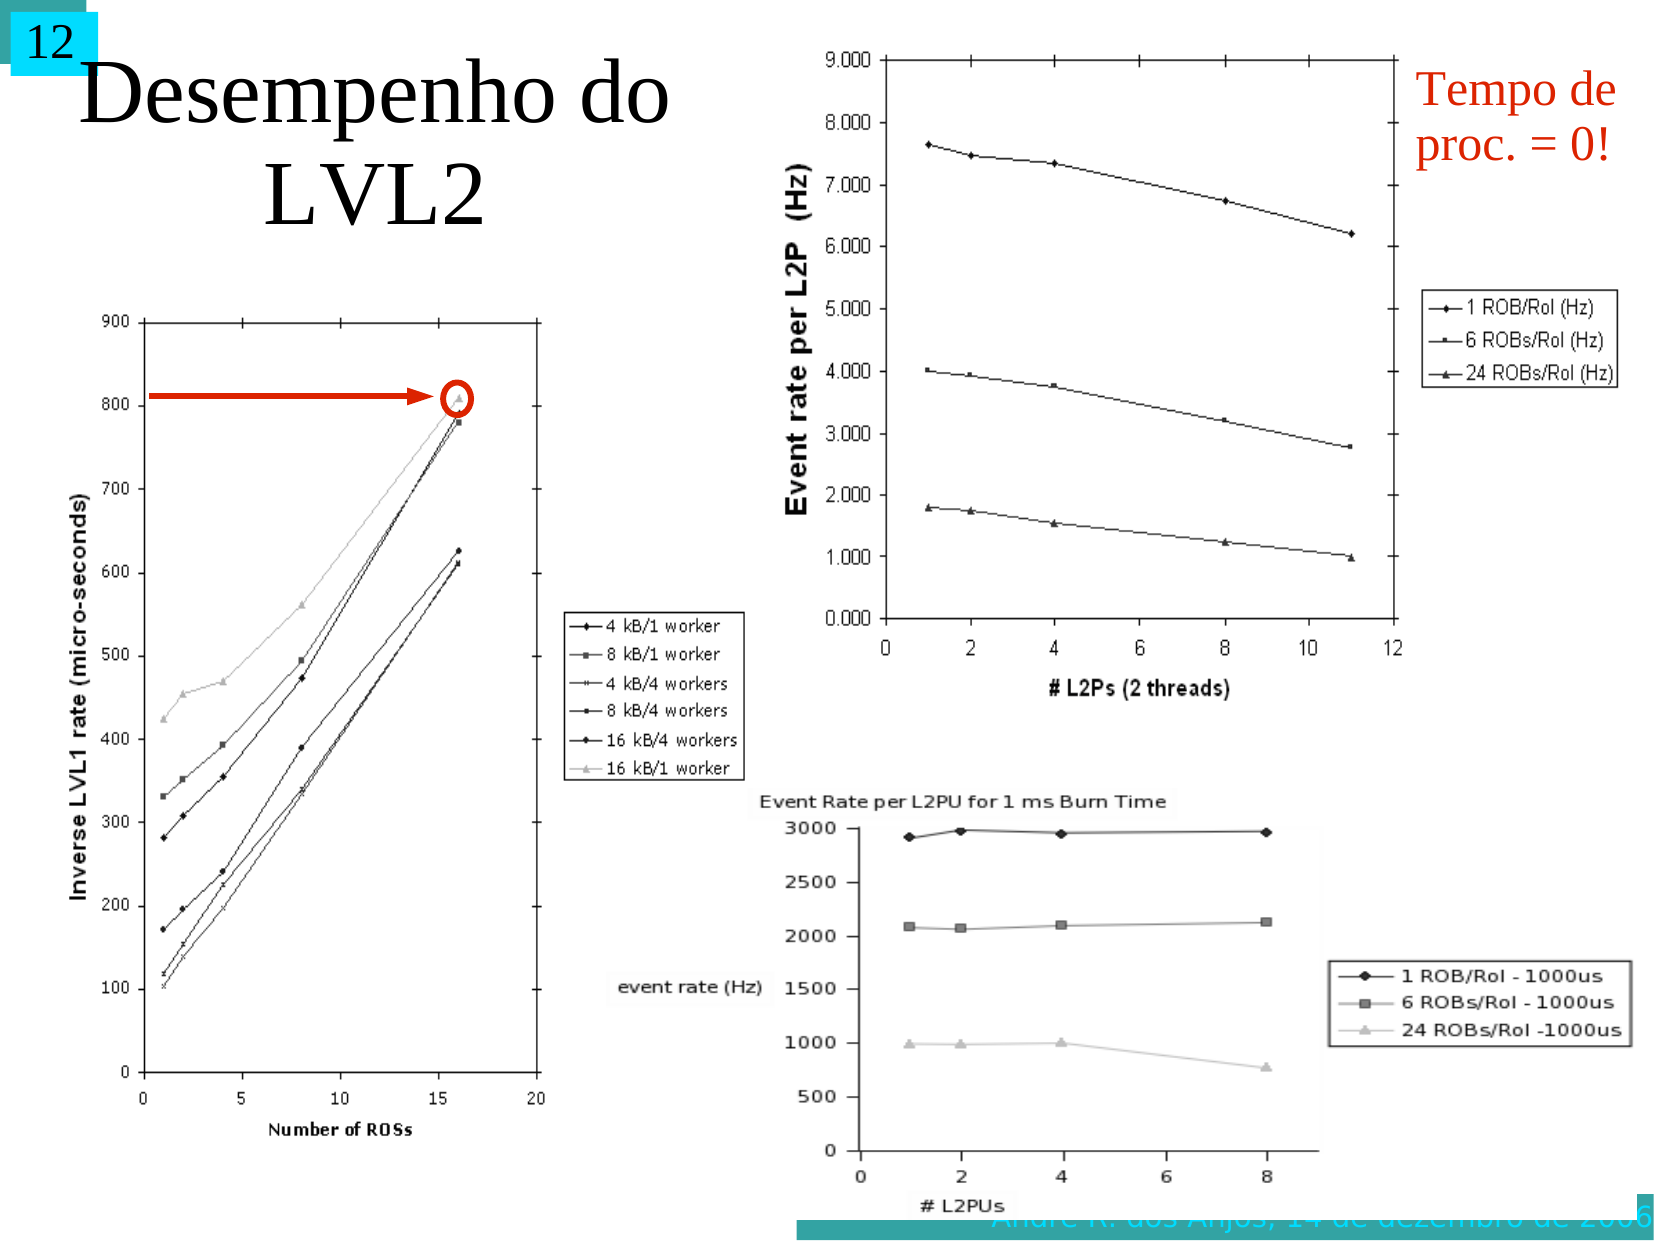

# Desempenho do LVL2
Tempo de proc. = 0!